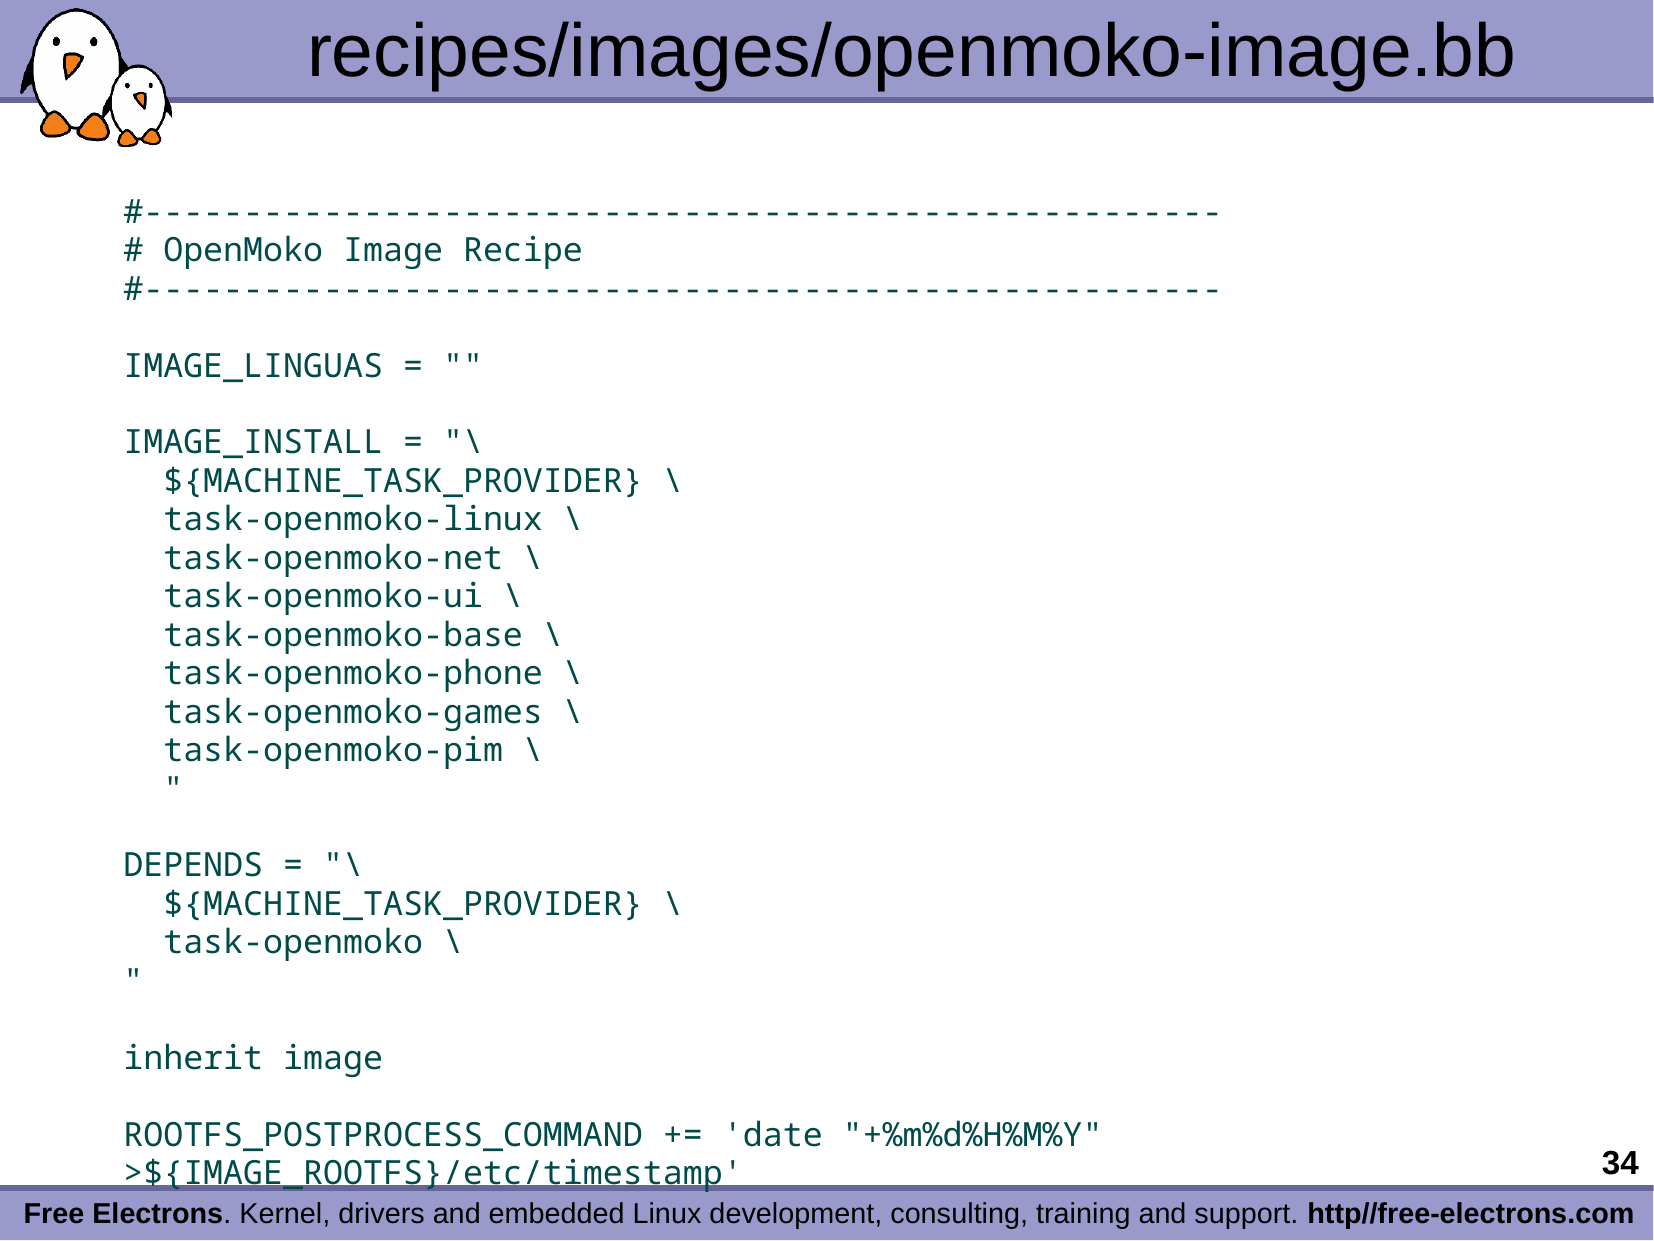

# recipes/images/openmoko-image.bb
#------------------------------------------------------
# OpenMoko Image Recipe
#------------------------------------------------------
IMAGE_LINGUAS = ""
IMAGE_INSTALL = "\
 ${MACHINE_TASK_PROVIDER} \
 task-openmoko-linux \
 task-openmoko-net \
 task-openmoko-ui \
 task-openmoko-base \
 task-openmoko-phone \
 task-openmoko-games \
 task-openmoko-pim \
 "
DEPENDS = "\
 ${MACHINE_TASK_PROVIDER} \
 task-openmoko \
"
inherit image
ROOTFS_POSTPROCESS_COMMAND += 'date "+%m%d%H%M%Y" >${IMAGE_ROOTFS}/etc/timestamp'